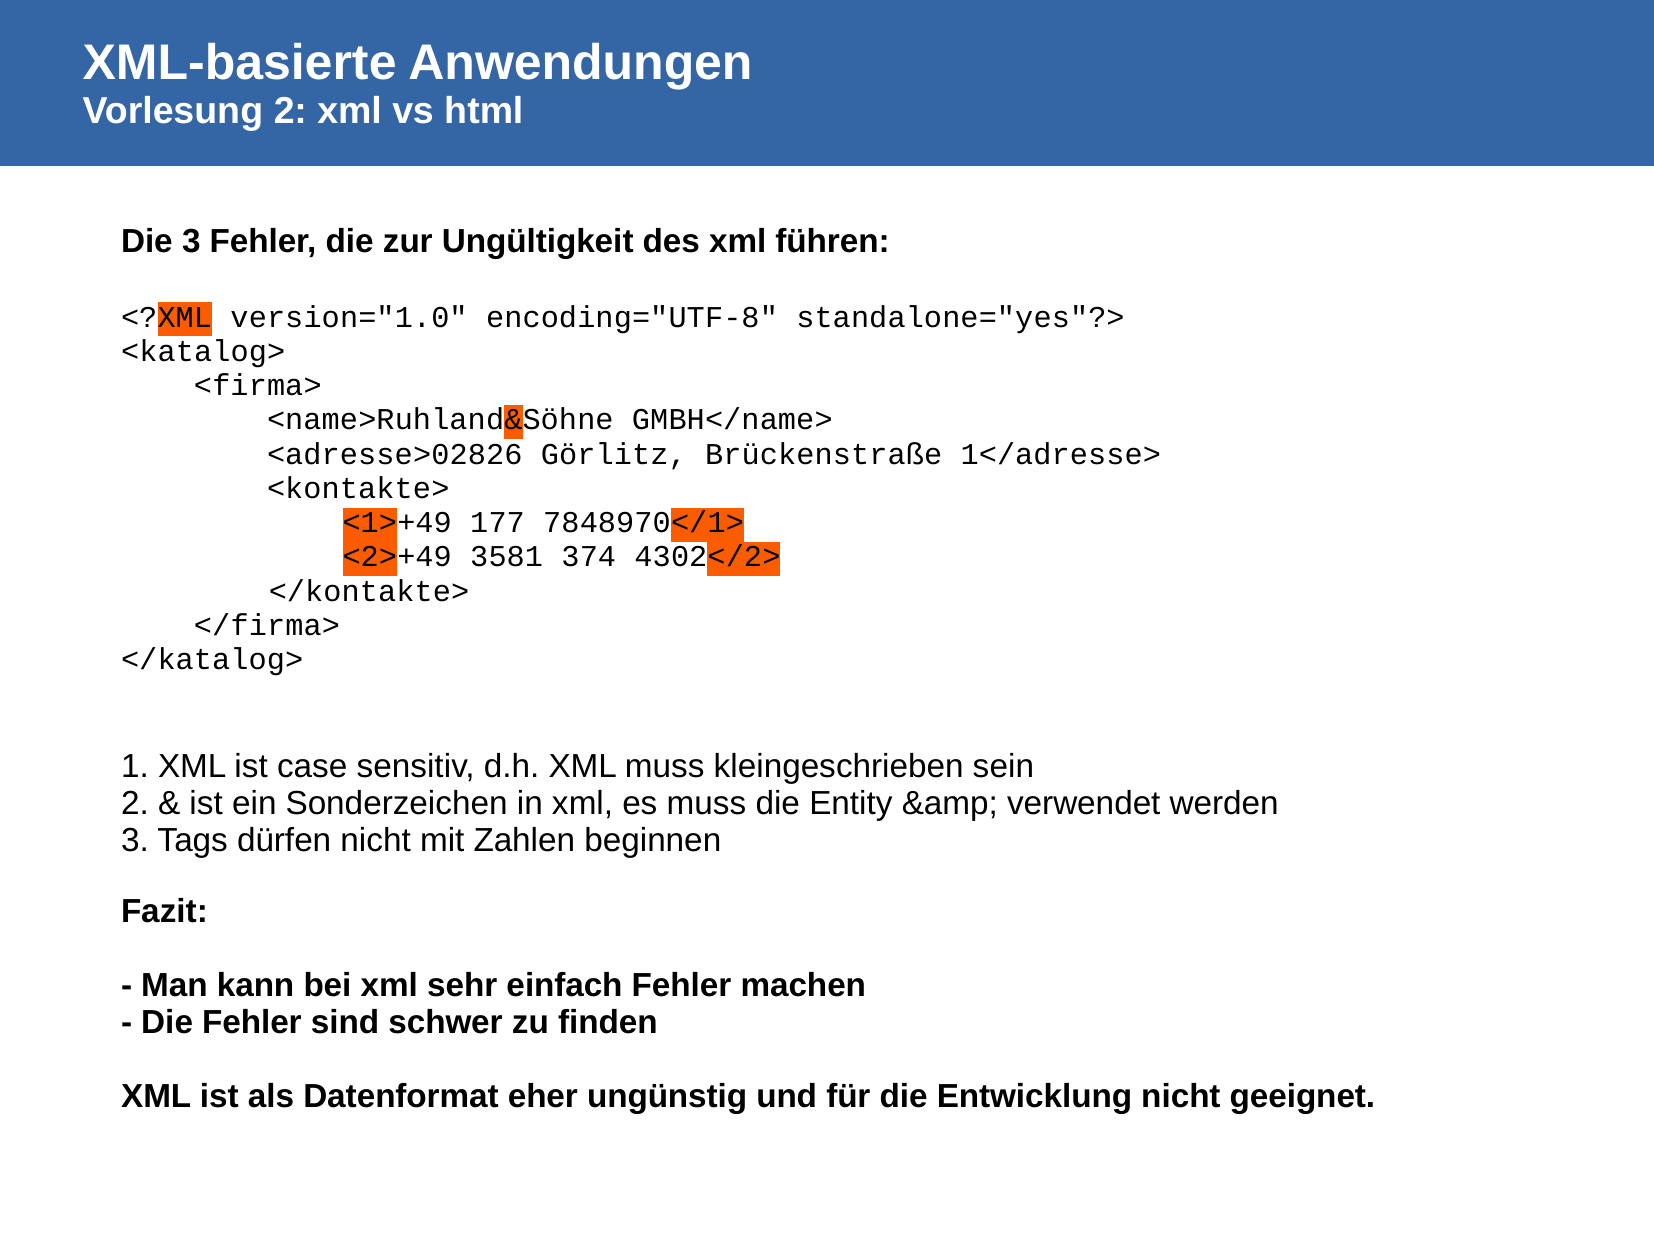

# XML-basierte Anwendungen Vorlesung 2: xml vs html
Die 3 Fehler, die zur Ungültigkeit des xml führen:
<?XML version="1.0" encoding="UTF-8" standalone="yes"?>
<katalog>
    <firma>
        <name>Ruhland&Söhne GMBH</name>
        <adresse>02826 Görlitz, Brückenstraße 1</adresse>
        <kontakte>
	 		<1>+49 177 7848970</1>
			<2>+49 3581 374 4302</2>
		</kontakte>
    </firma>
</katalog>
1. XML ist case sensitiv, d.h. XML muss kleingeschrieben sein
2. & ist ein Sonderzeichen in xml, es muss die Entity &amp; verwendet werden
3. Tags dürfen nicht mit Zahlen beginnen
Fazit:
- Man kann bei xml sehr einfach Fehler machen
- Die Fehler sind schwer zu finden
XML ist als Datenformat eher ungünstig und für die Entwicklung nicht geeignet.